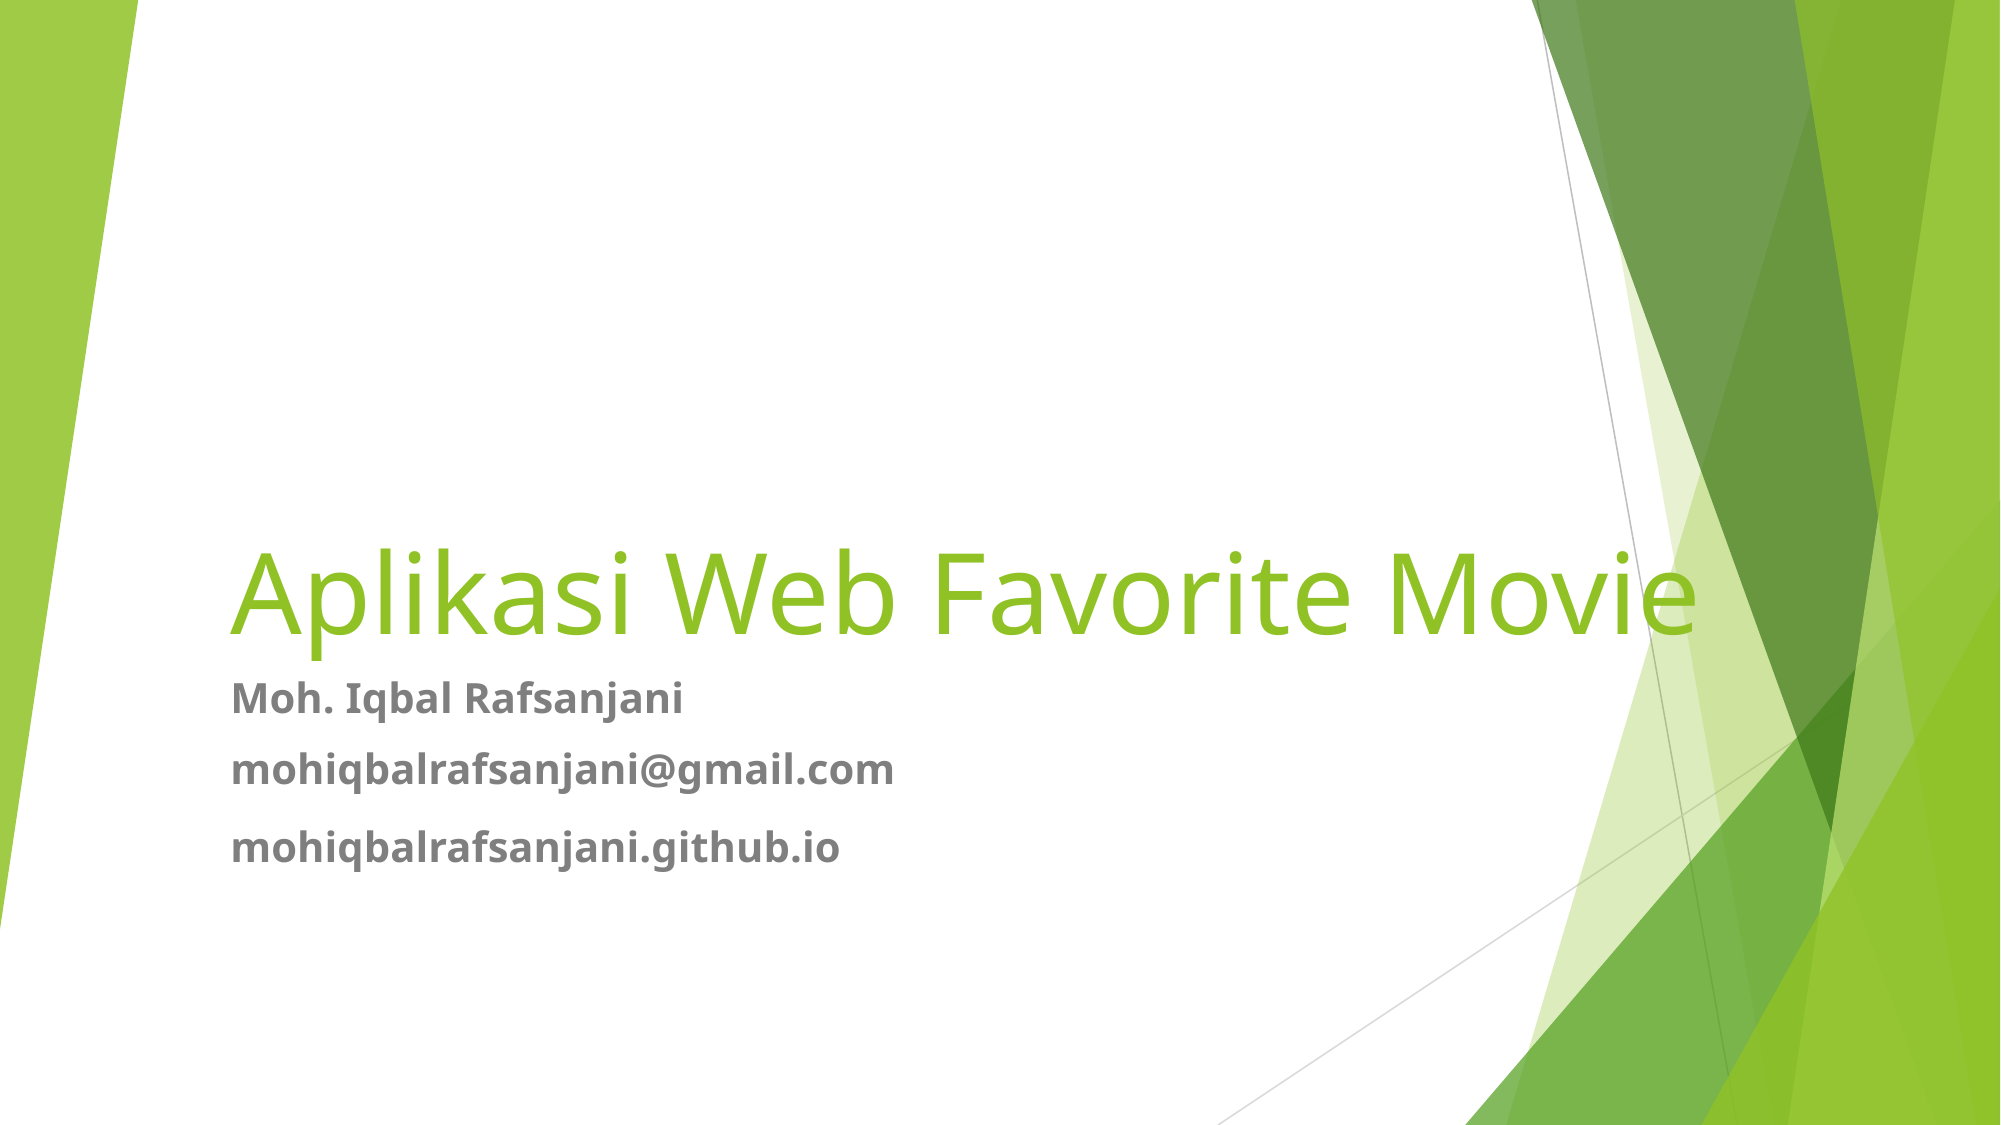

# Aplikasi Web Favorite Movie
Moh. Iqbal Rafsanjani
mohiqbalrafsanjani@gmail.com
mohiqbalrafsanjani.github.io